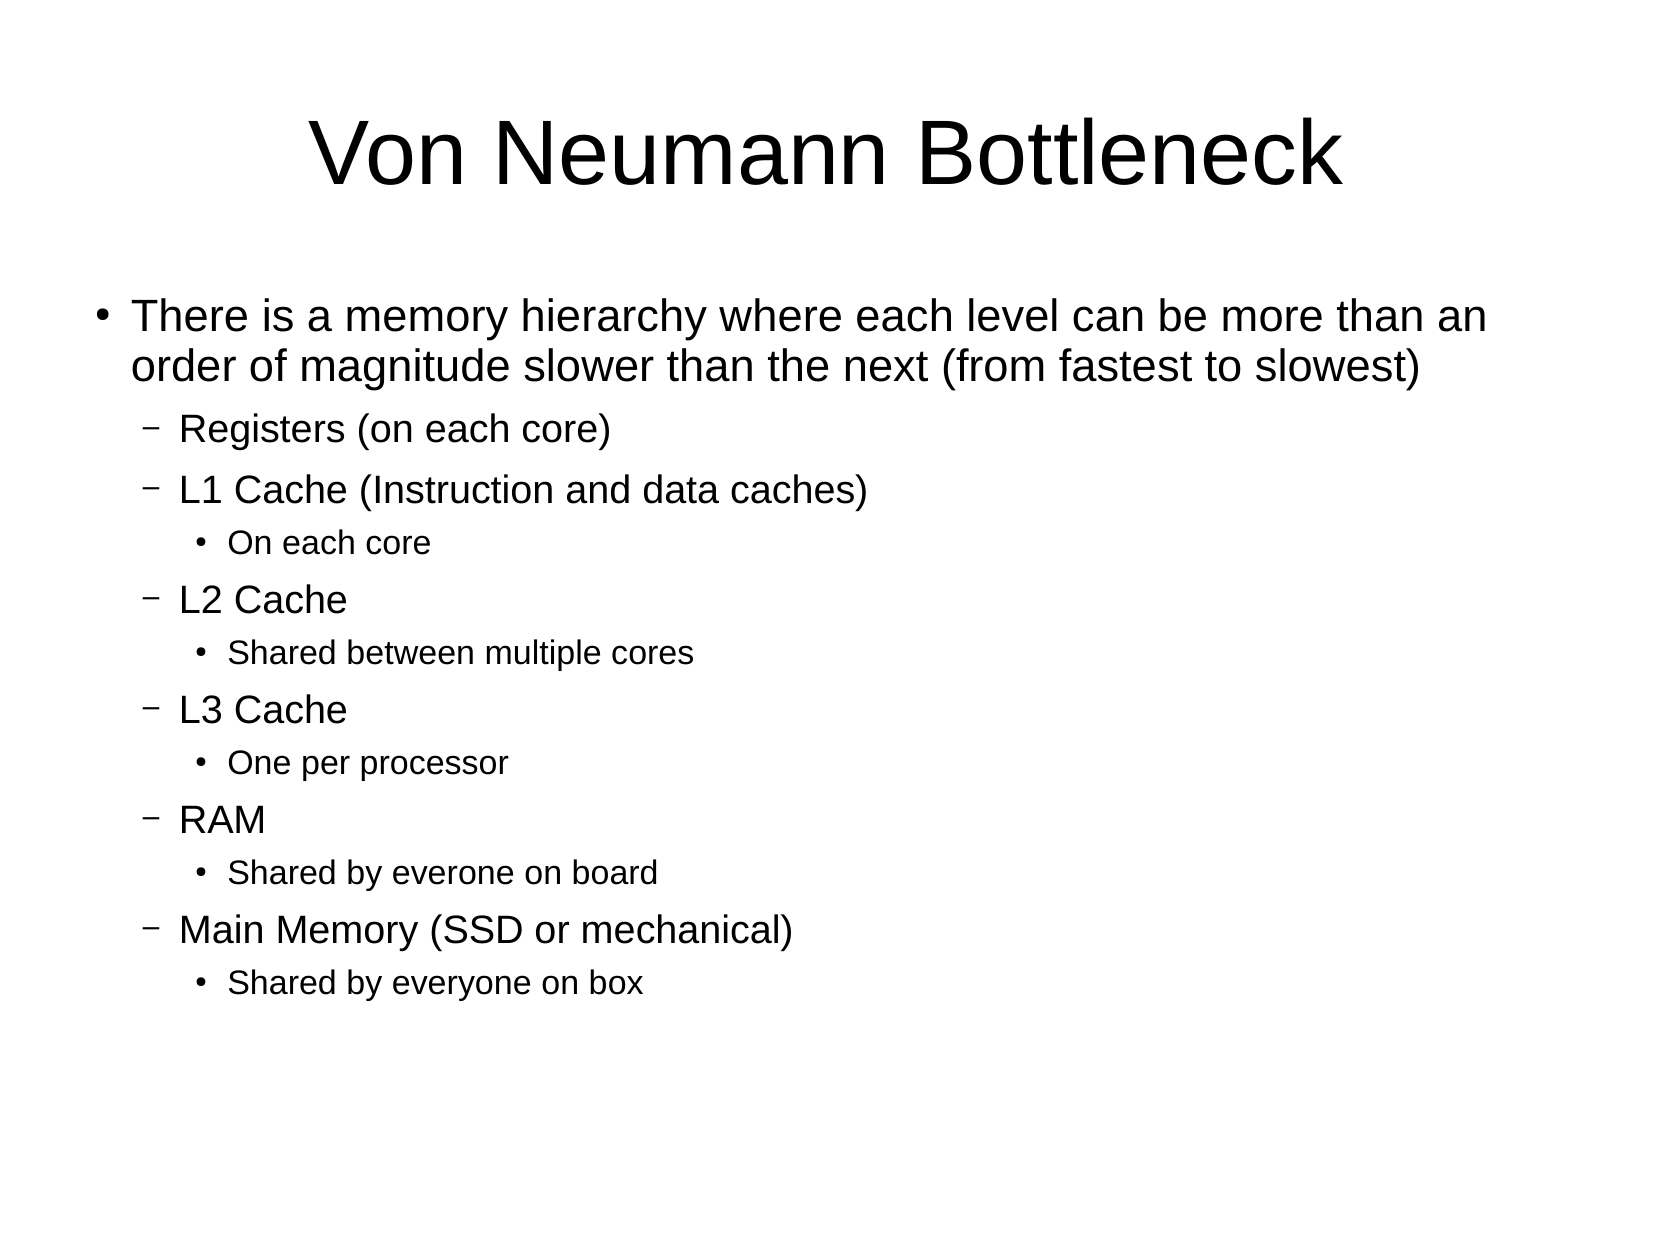

# Von Neumann Bottleneck
There is a memory hierarchy where each level can be more than an order of magnitude slower than the next (from fastest to slowest)
Registers (on each core)
L1 Cache (Instruction and data caches)
On each core
L2 Cache
Shared between multiple cores
L3 Cache
One per processor
RAM
Shared by everone on board
Main Memory (SSD or mechanical)
Shared by everyone on box